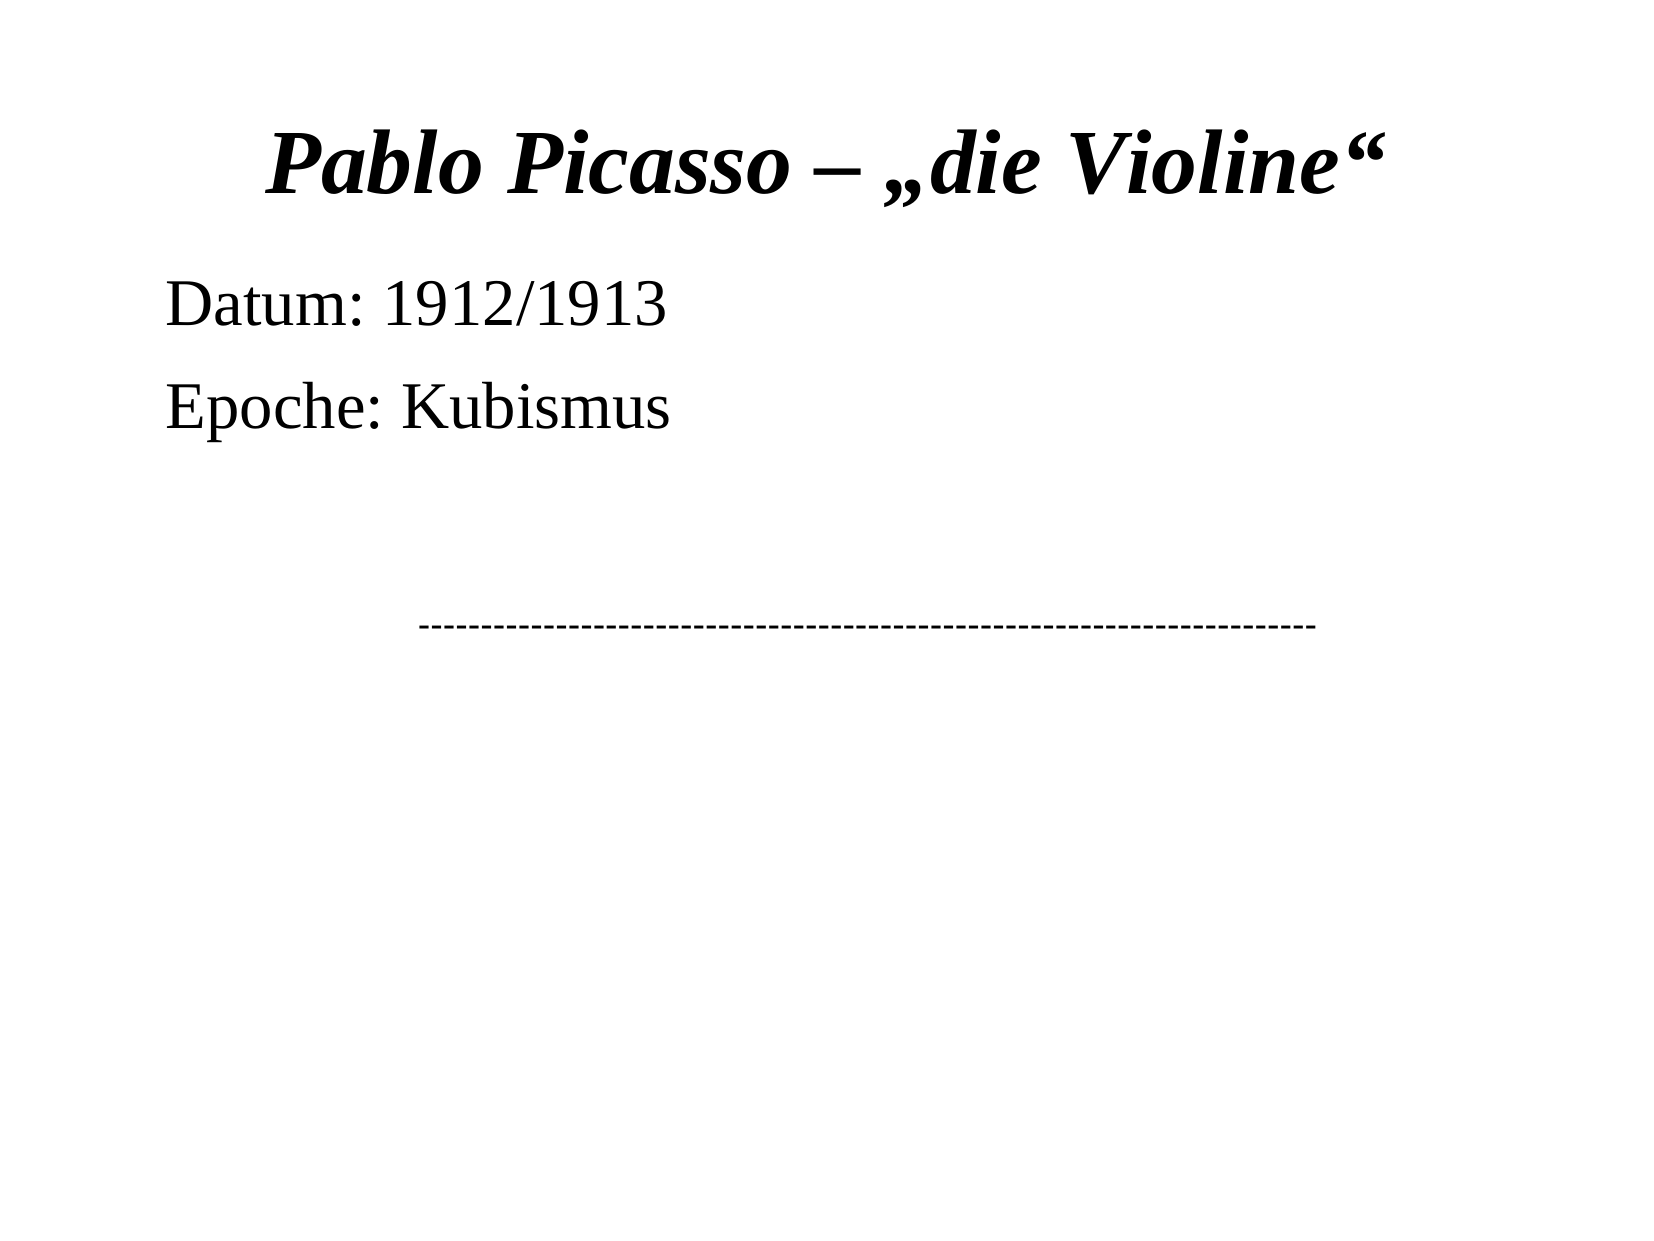

# Pablo Picasso – „die Violine“
Datum: 1912/1913
Epoche: Kubismus
------------------------------------------------------------------------